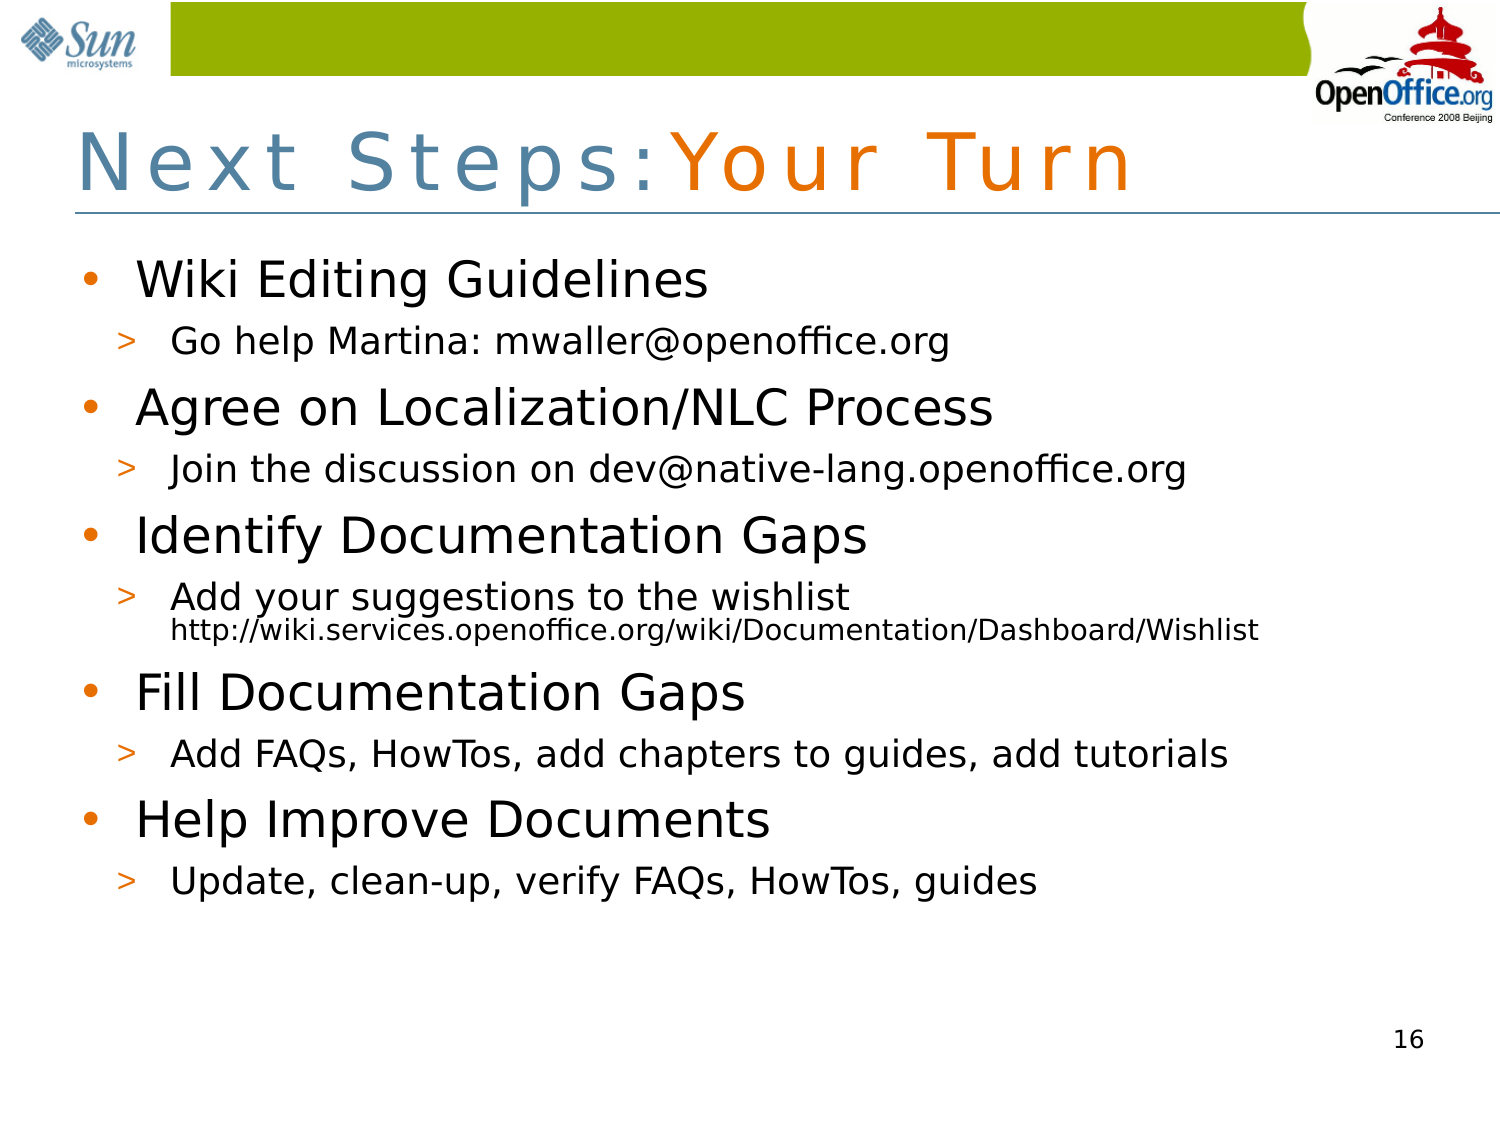

# Next Steps:Your Turn
Wiki Editing Guidelines
Go help Martina: mwaller@openoffice.org
Agree on Localization/NLC Process
Join the discussion on dev@native-lang.openoffice.org
Identify Documentation Gaps
Add your suggestions to the wishlist
http://wiki.services.openoffice.org/wiki/Documentation/Dashboard/Wishlist
Fill Documentation Gaps
Add FAQs, HowTos, add chapters to guides, add tutorials
Help Improve Documents
Update, clean-up, verify FAQs, HowTos, guides
16